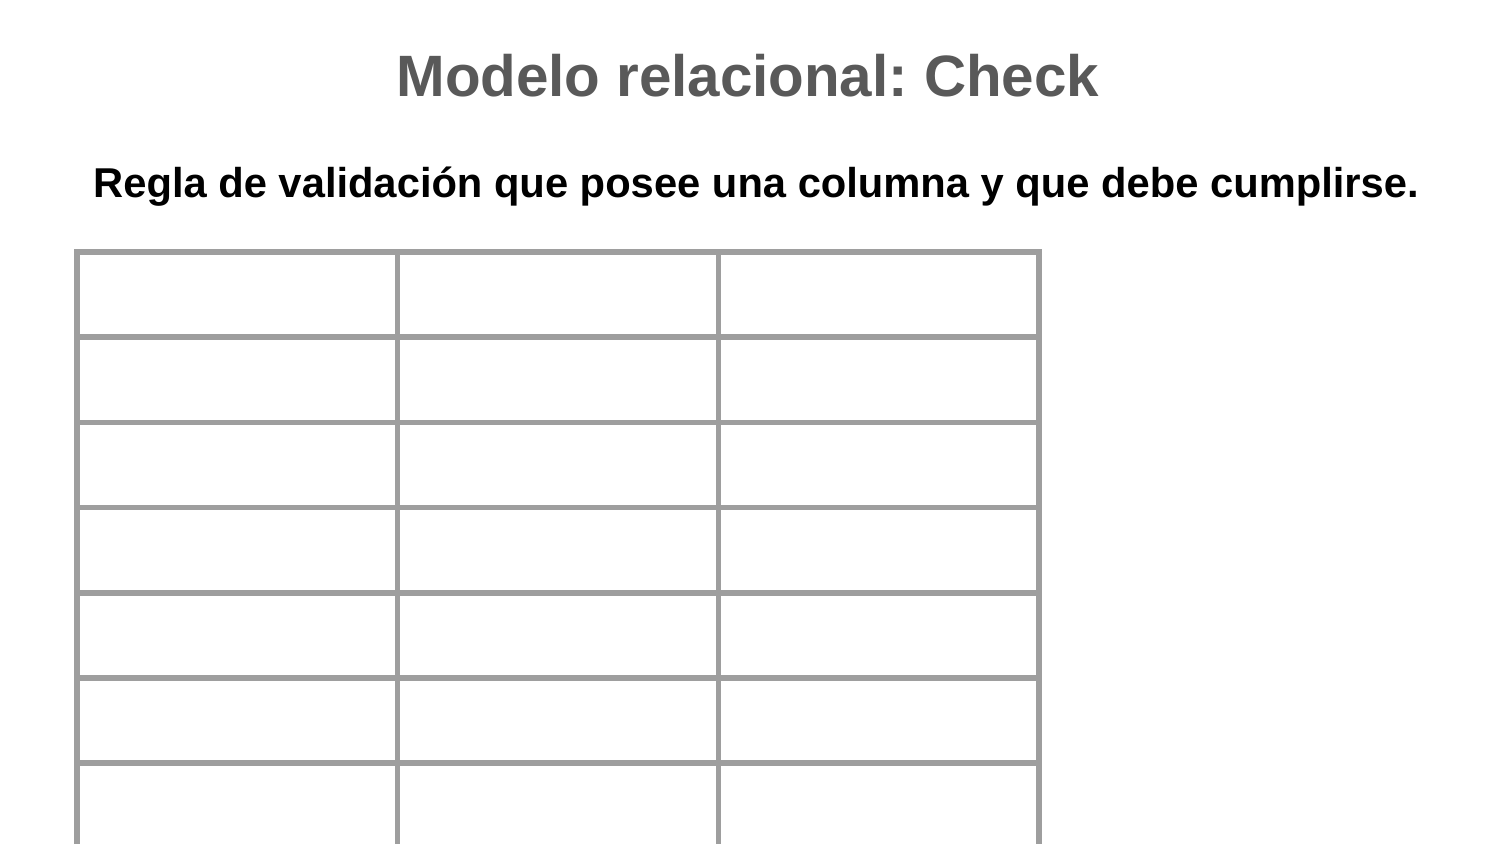

# Modelo relacional: Check
Regla de validación que posee una columna y que debe cumplirse.
| | | |
| --- | --- | --- |
| | | |
| | | |
| | | |
| | | |
| | | |
| | | |